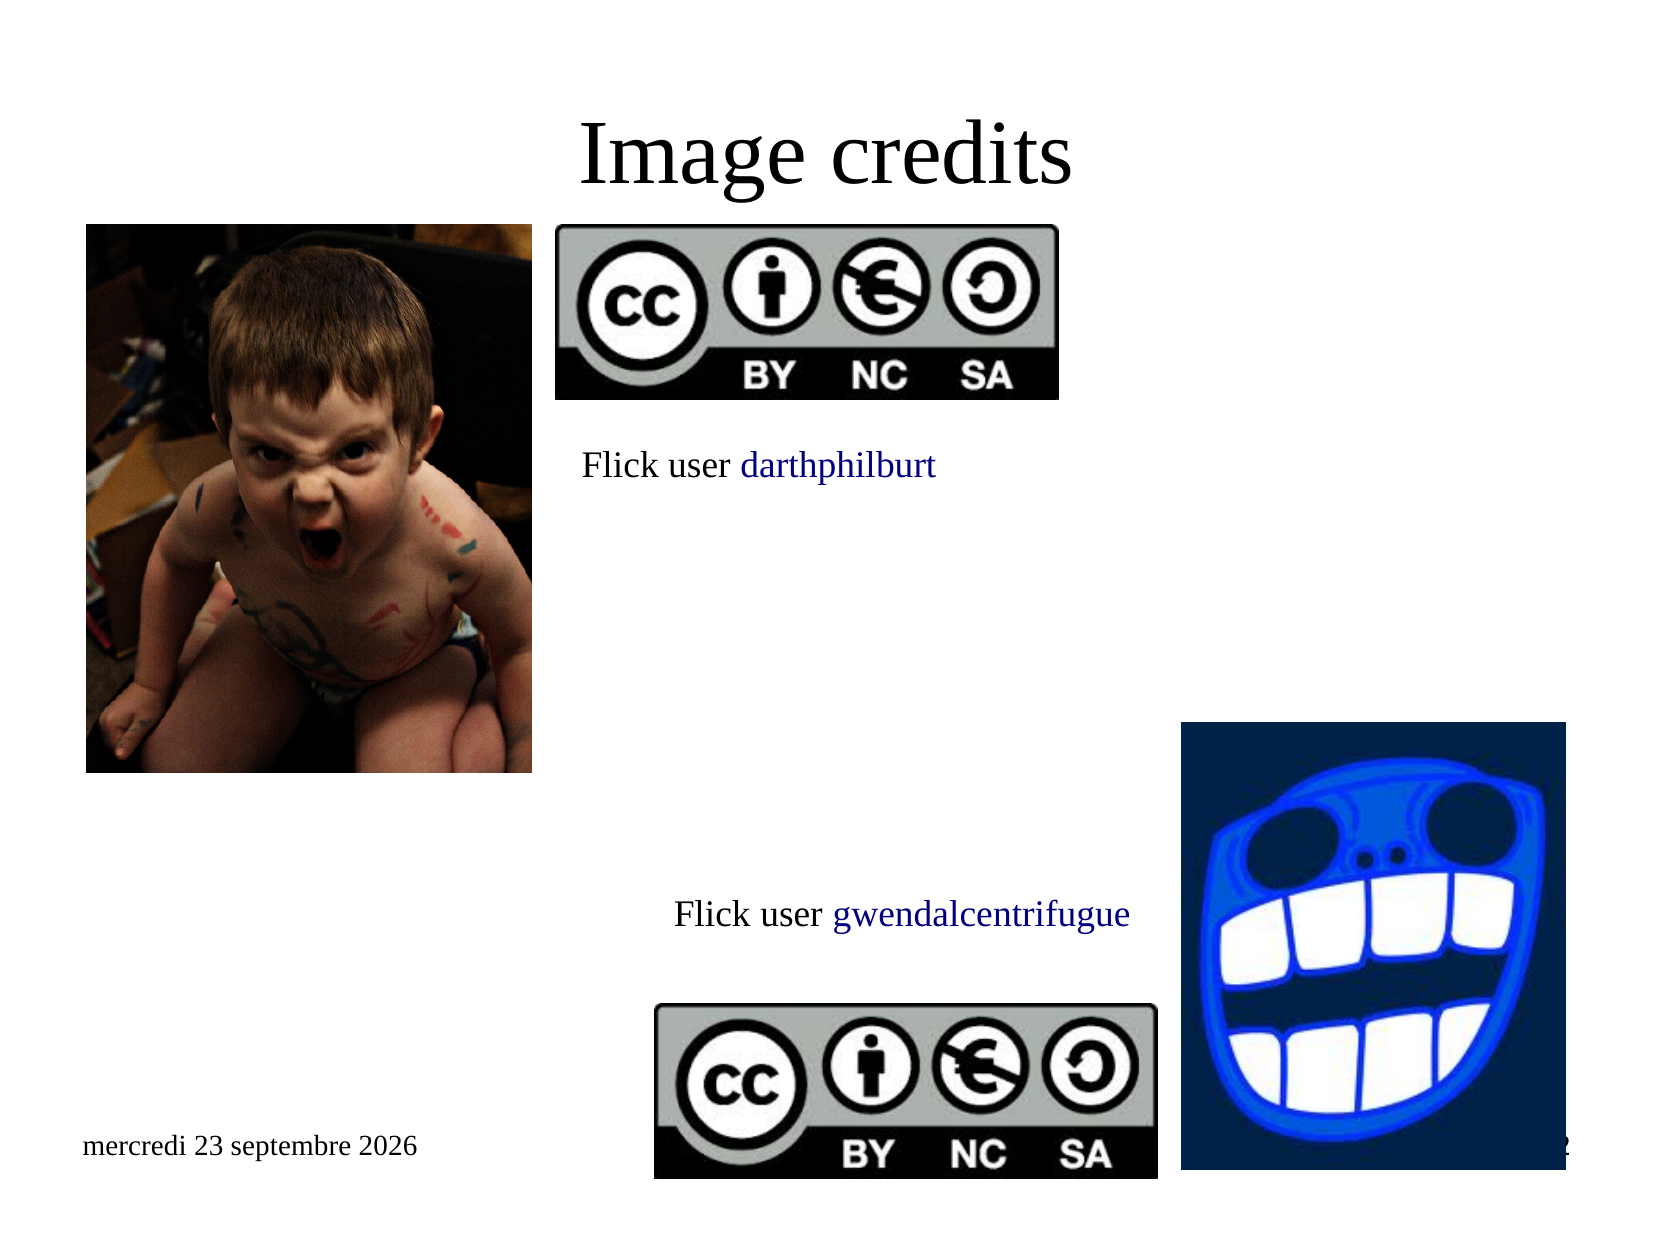

# Image credits
Flick user darthphilburt
Flick user gwendalcentrifugue
62